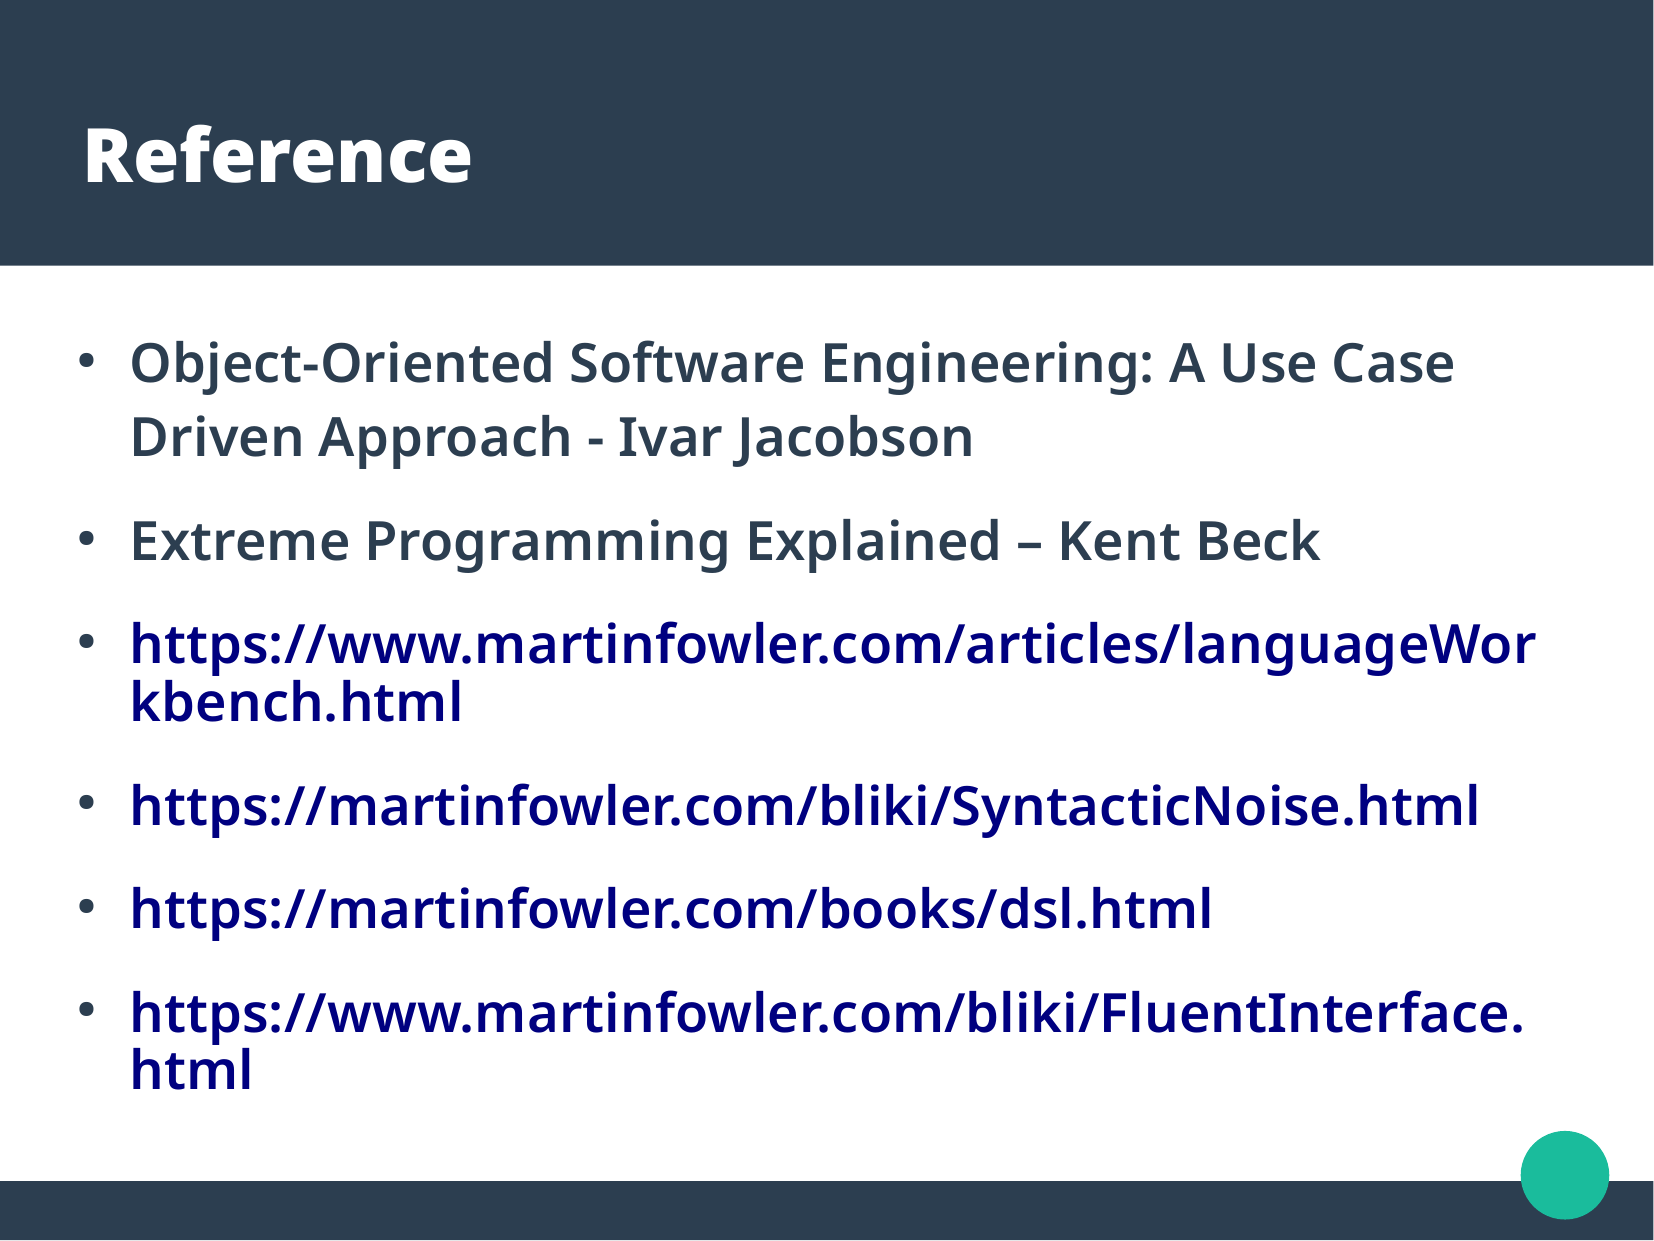

# Reference
Object-Oriented Software Engineering: A Use Case Driven Approach - Ivar Jacobson
Extreme Programming Explained – Kent Beck
https://www.martinfowler.com/articles/languageWorkbench.html
https://martinfowler.com/bliki/SyntacticNoise.html
https://martinfowler.com/books/dsl.html
https://www.martinfowler.com/bliki/FluentInterface.html